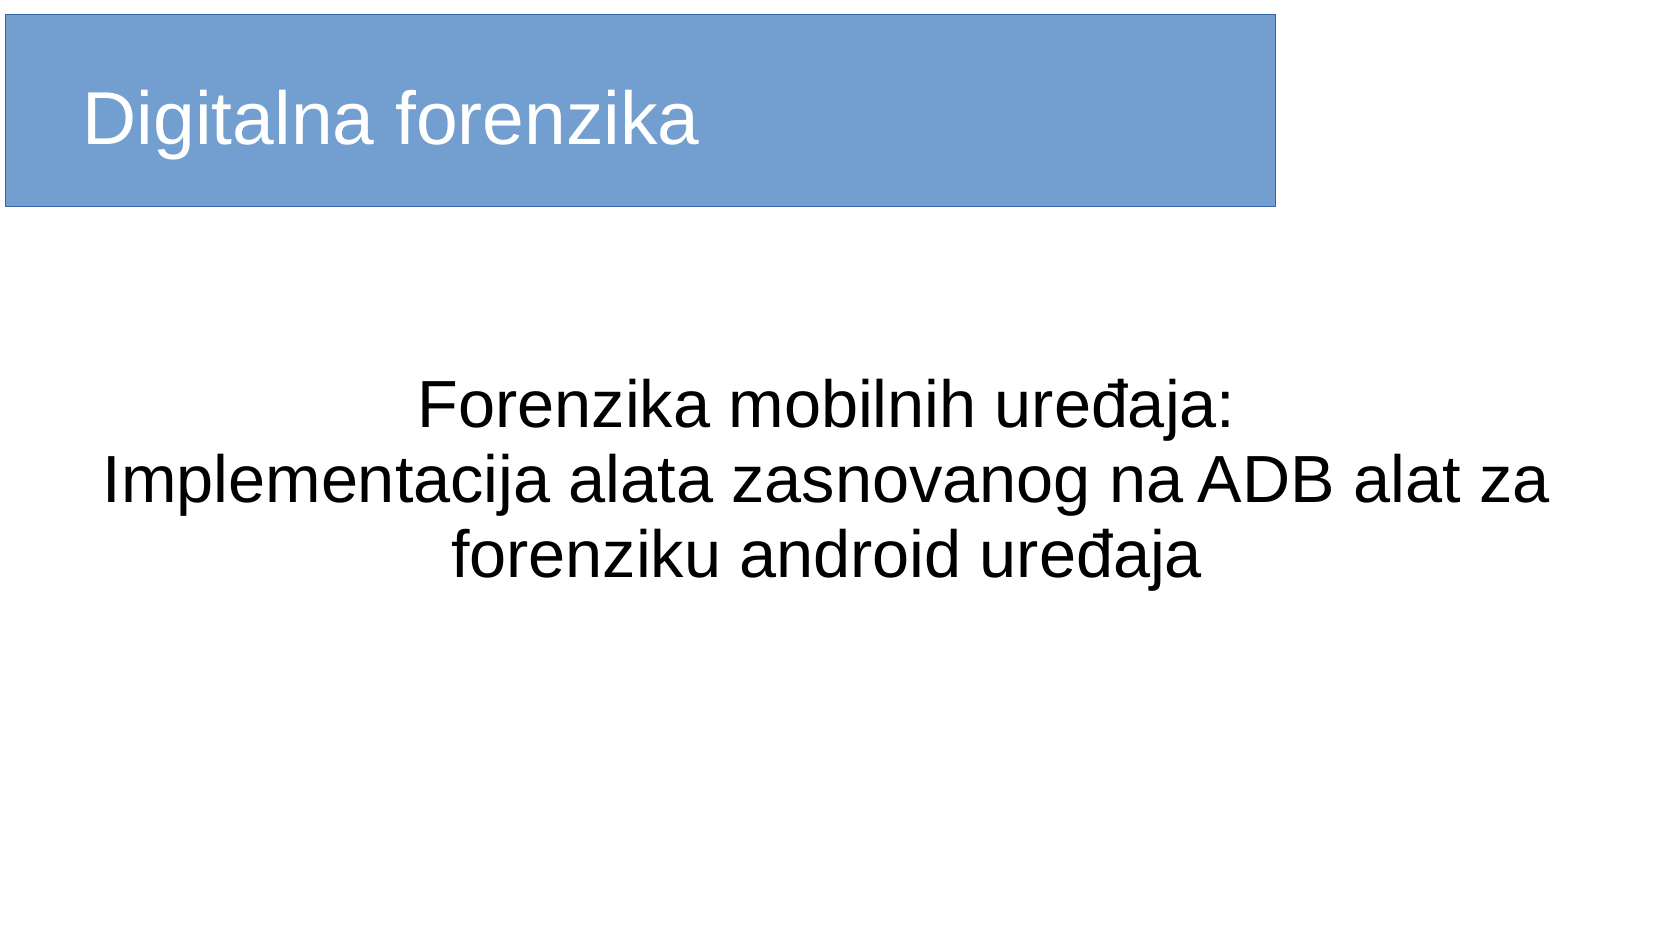

# Digitalna forenzika
Forenzika mobilnih uređaja:
Implementacija alata zasnovanog na ADB alat za forenziku android uređaja